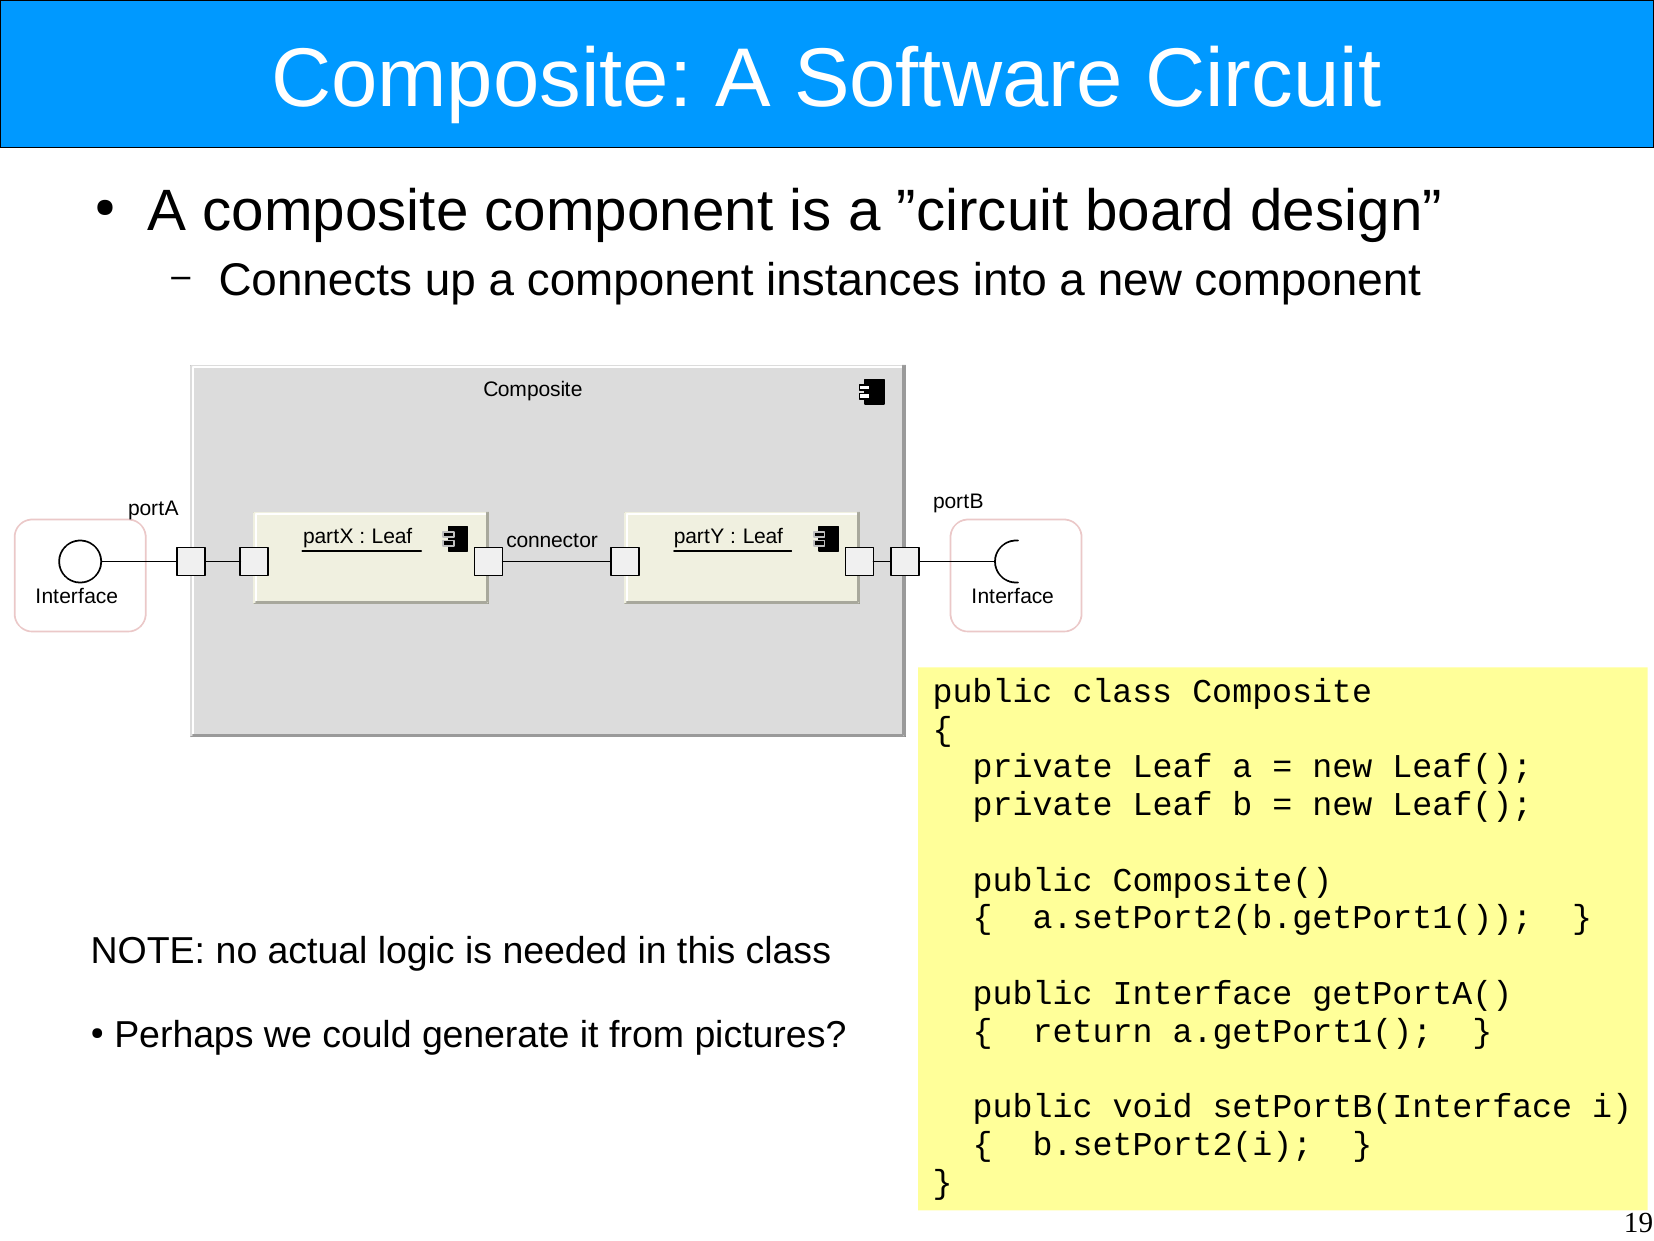

# Composite: A Software Circuit
A composite component is a ”circuit board design”
Connects up a component instances into a new component
public class Composite
{
 private Leaf a = new Leaf();
 private Leaf b = new Leaf();
 public Composite()
 { a.setPort2(b.getPort1()); }
 public Interface getPortA()
 { return a.getPort1(); }
 public void setPortB(Interface i)
 { b.setPort2(i); }
}
NOTE: no actual logic is needed in this class
 Perhaps we could generate it from pictures?
19